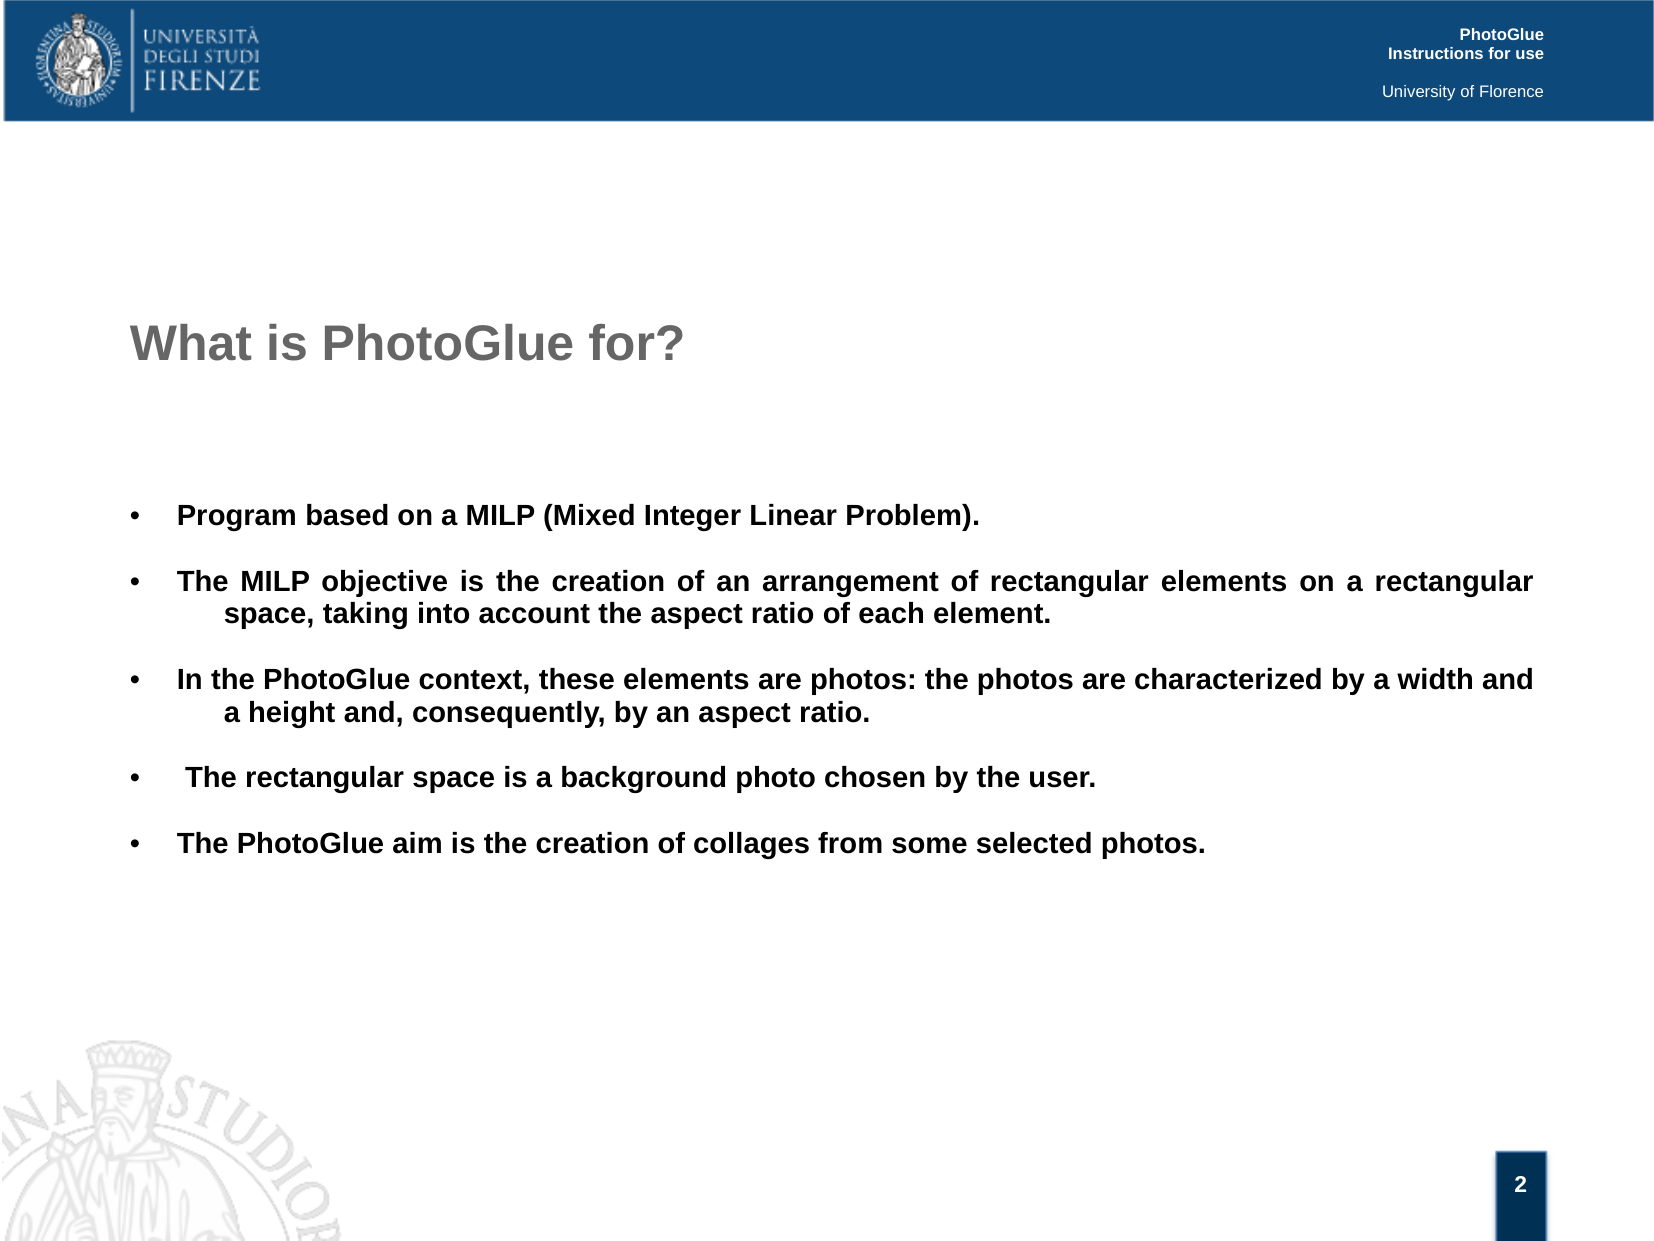

PhotoGlue
 Instructions for use
University of Florence
What is PhotoGlue for?
Program based on a MILP (Mixed Integer Linear Problem).
The MILP objective is the creation of an arrangement of rectangular elements on a rectangular space, taking into account the aspect ratio of each element.
In the PhotoGlue context, these elements are photos: the photos are characterized by a width and a height and, consequently, by an aspect ratio.
 The rectangular space is a background photo chosen by the user.
The PhotoGlue aim is the creation of collages from some selected photos.
2